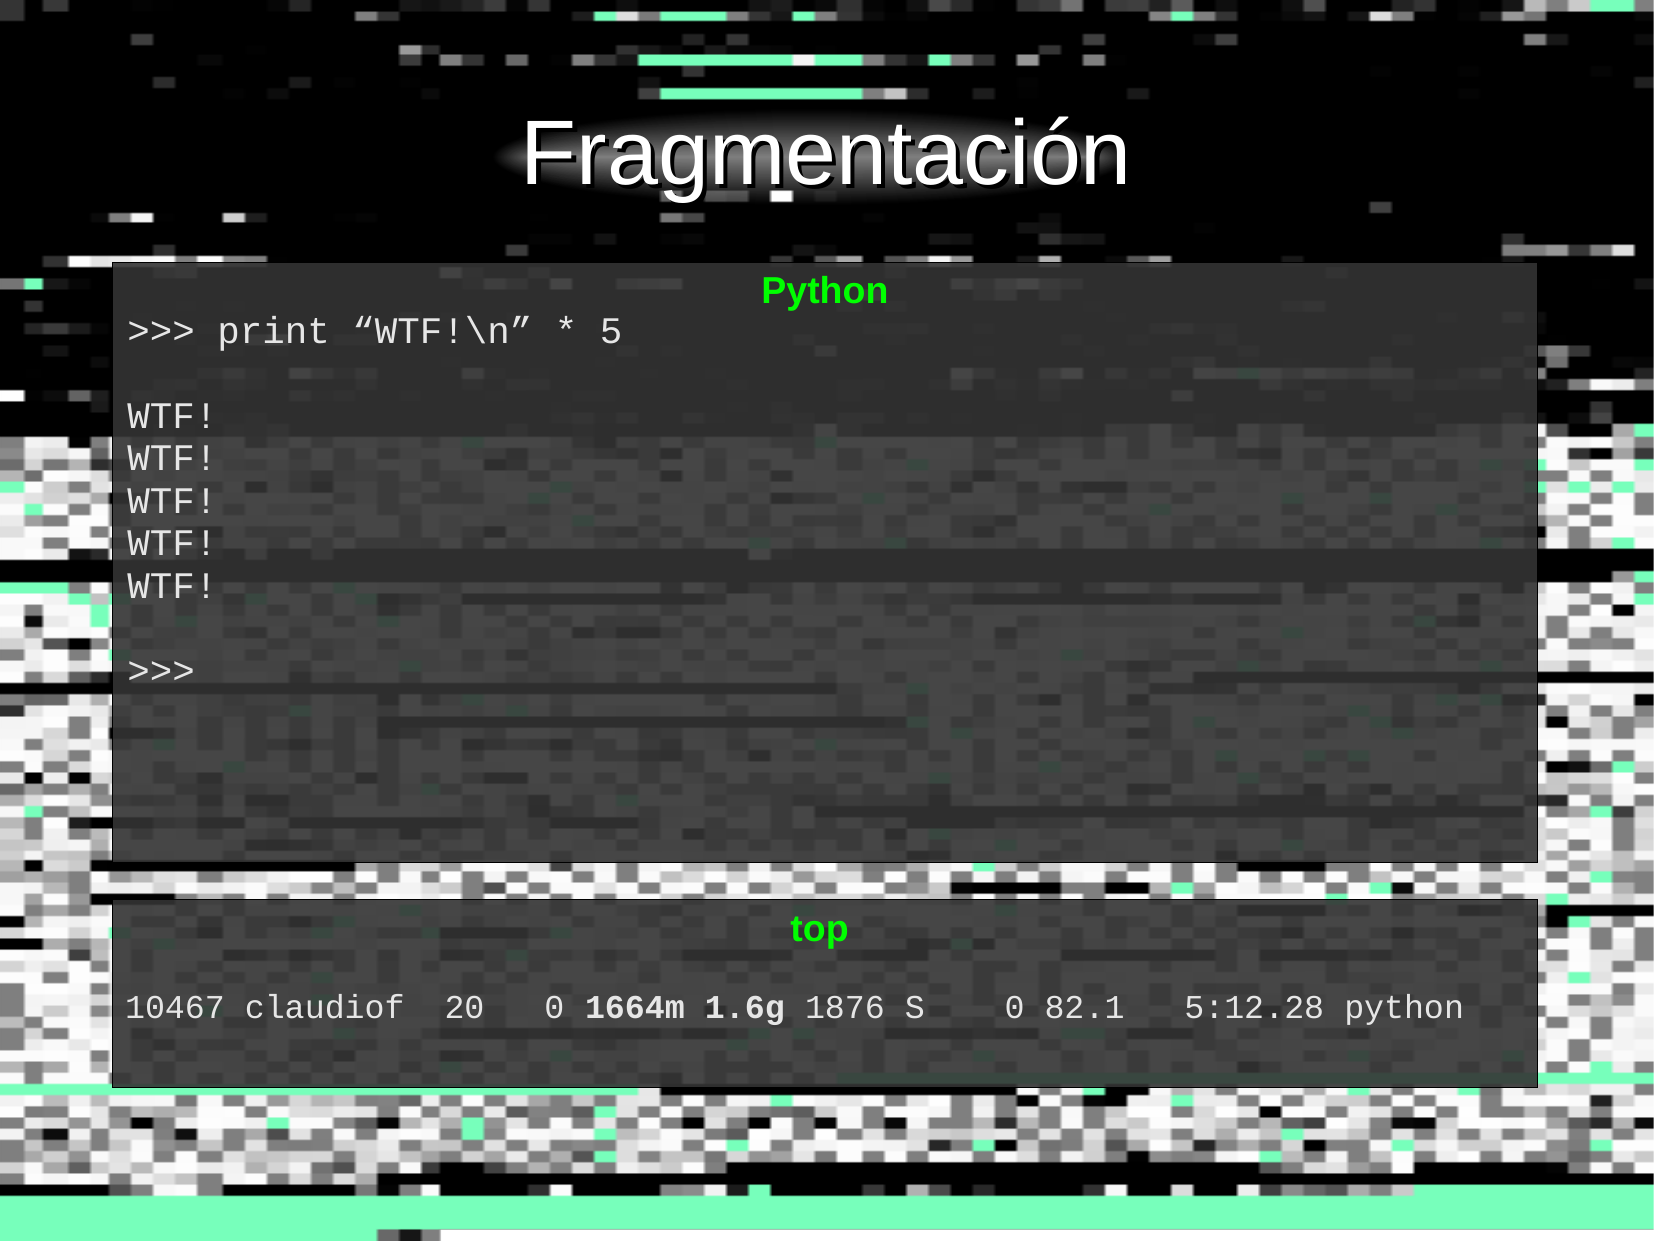

# Fragmentación
Python
>>> print “WTF!\n” * 5
WTF!
WTF!
WTF!
WTF!
WTF!
>>>
top
10467 claudiof 20 0 1664m 1.6g 1876 S 0 82.1 5:12.28 python